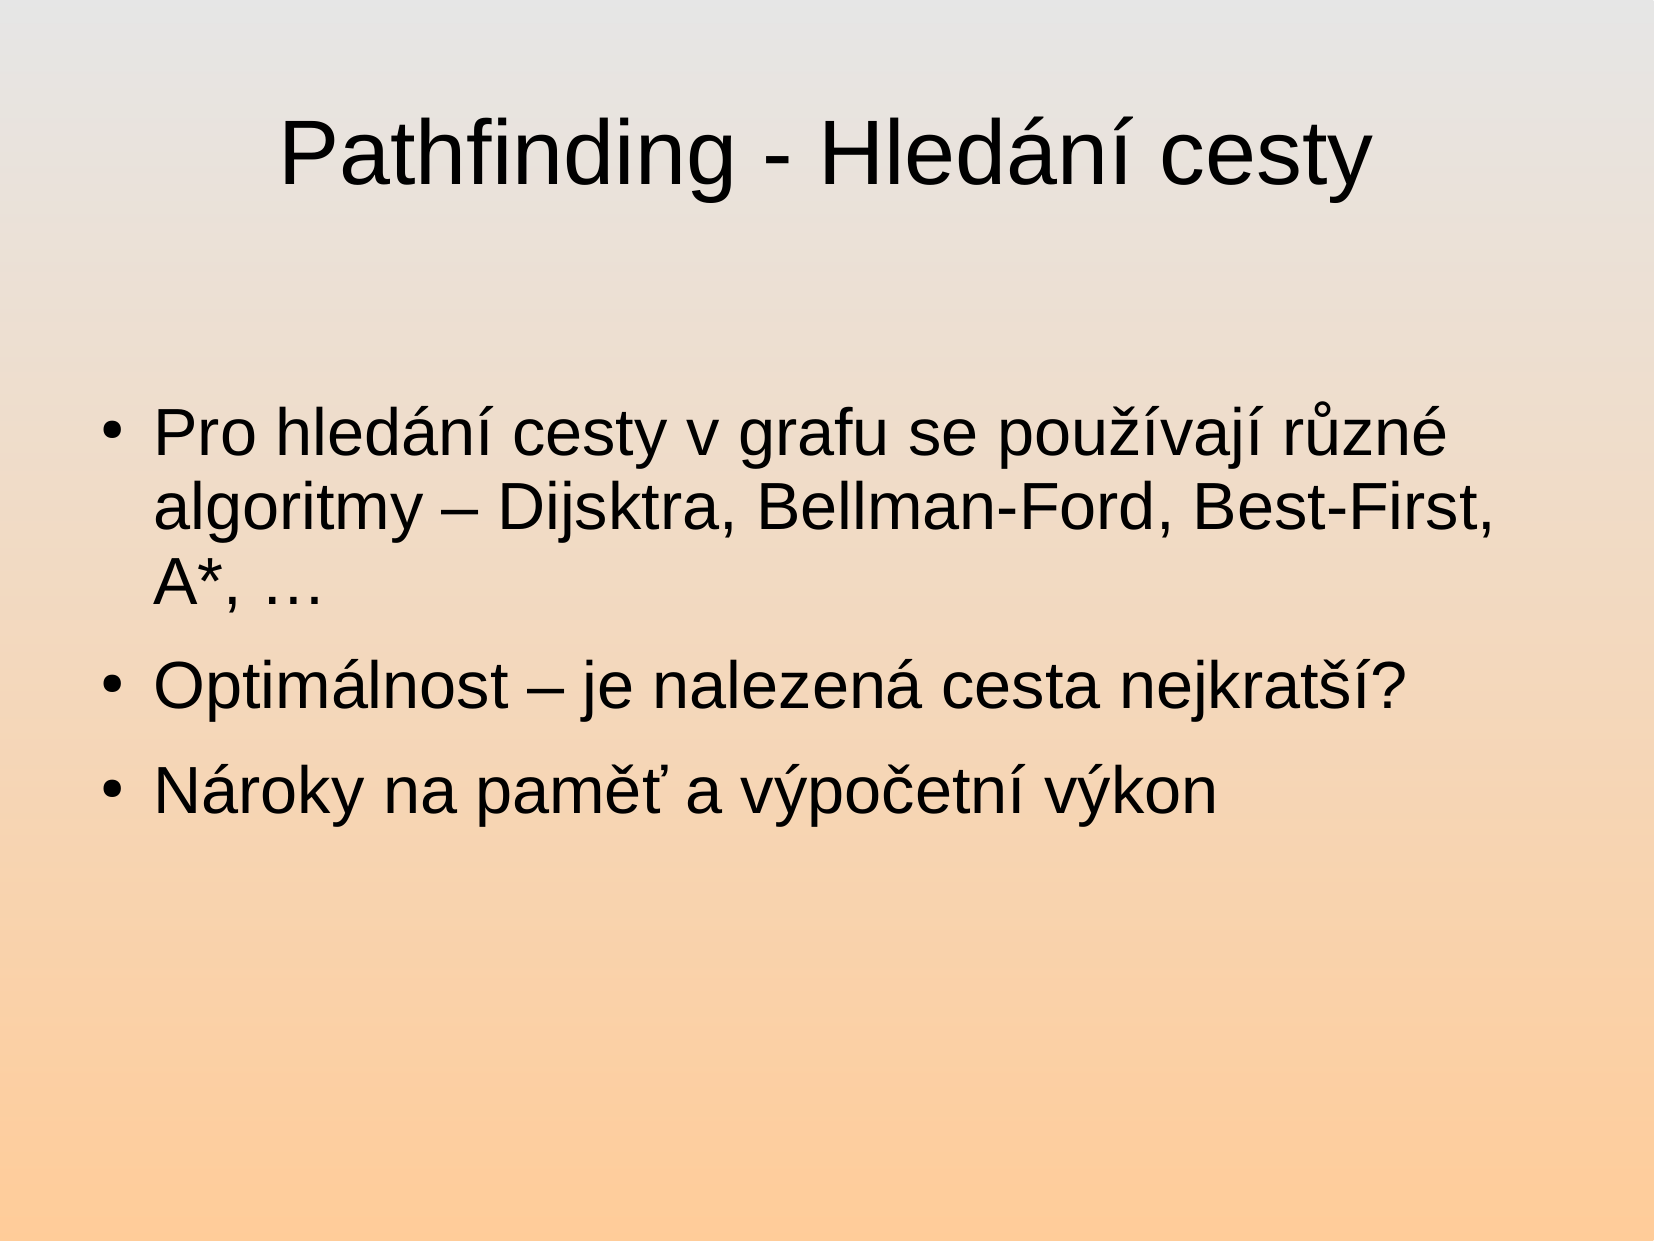

# Pathfinding - Hledání cesty
Pro hledání cesty v grafu se používají různé algoritmy – Dijsktra, Bellman-Ford, Best-First, A*, …
Optimálnost – je nalezená cesta nejkratší?
Nároky na paměť a výpočetní výkon